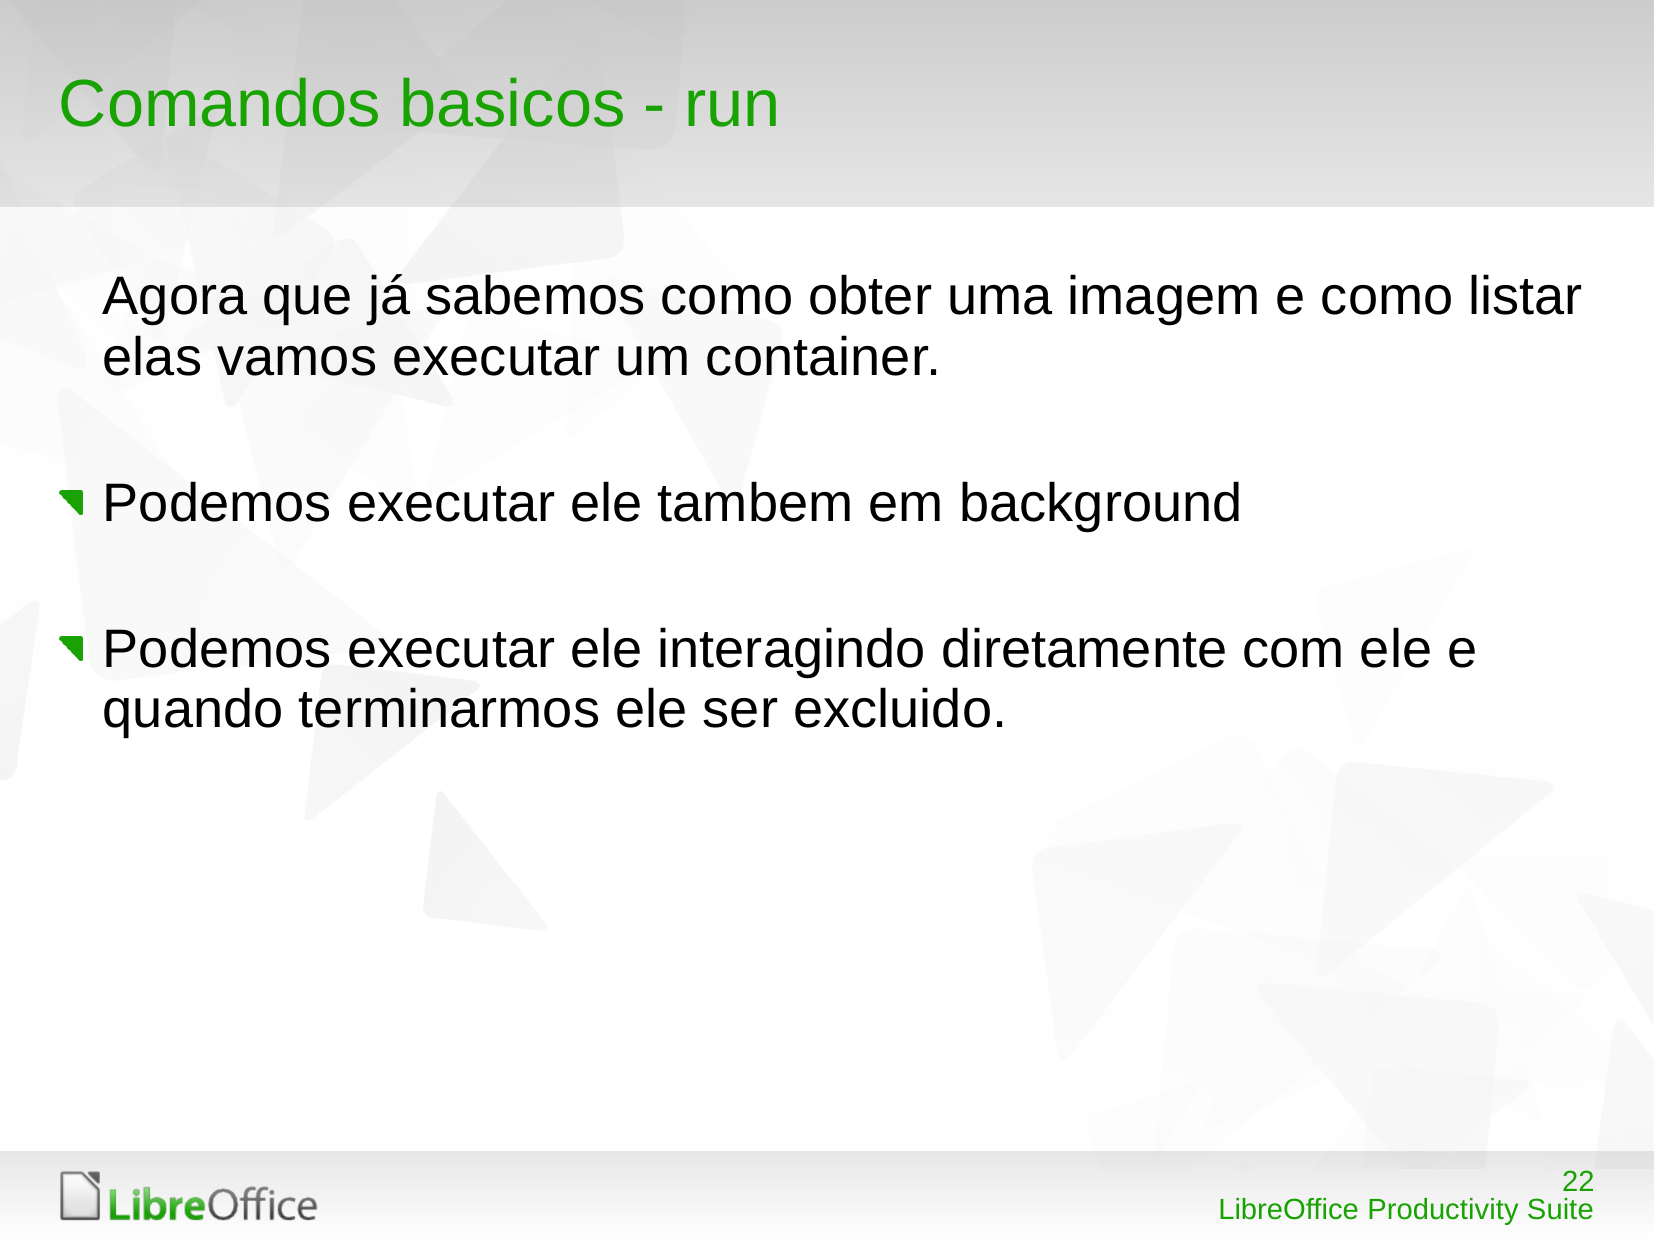

# Comandos basicos - run
Agora que já sabemos como obter uma imagem e como listar elas vamos executar um container.
Podemos executar ele tambem em background
Podemos executar ele interagindo diretamente com ele e quando terminarmos ele ser excluido.
22
LibreOffice Productivity Suite